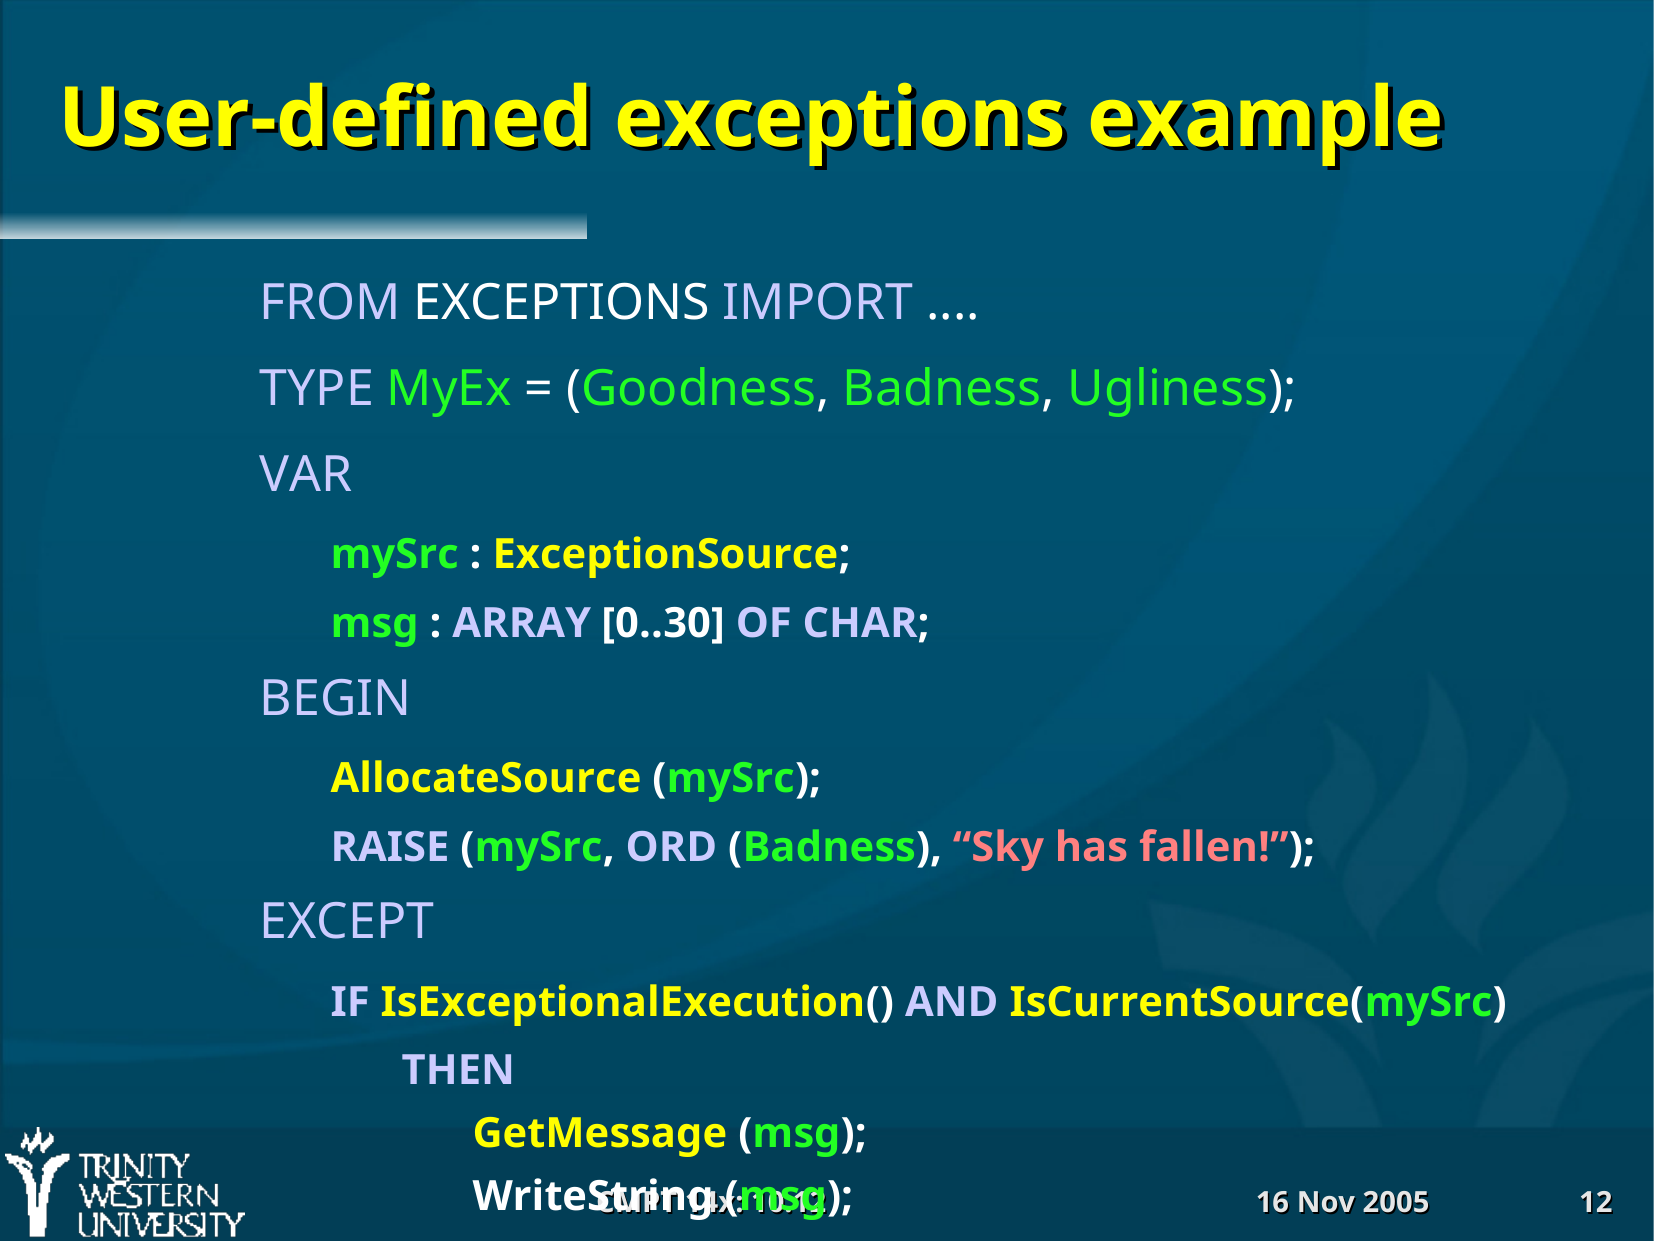

# User-defined exceptions example
FROM EXCEPTIONS IMPORT ....
TYPE MyEx = (Goodness, Badness, Ugliness);
VAR
mySrc : ExceptionSource;
msg : ARRAY [0..30] OF CHAR;
BEGIN
AllocateSource (mySrc);
RAISE (mySrc, ORD (Badness), “Sky has fallen!”);
EXCEPT
IF IsExceptionalExecution() AND IsCurrentSource(mySrc)
THEN
GetMessage (msg);
WriteString (msg);
END;
CMPT 14x: 10.12
16 Nov 2005
12